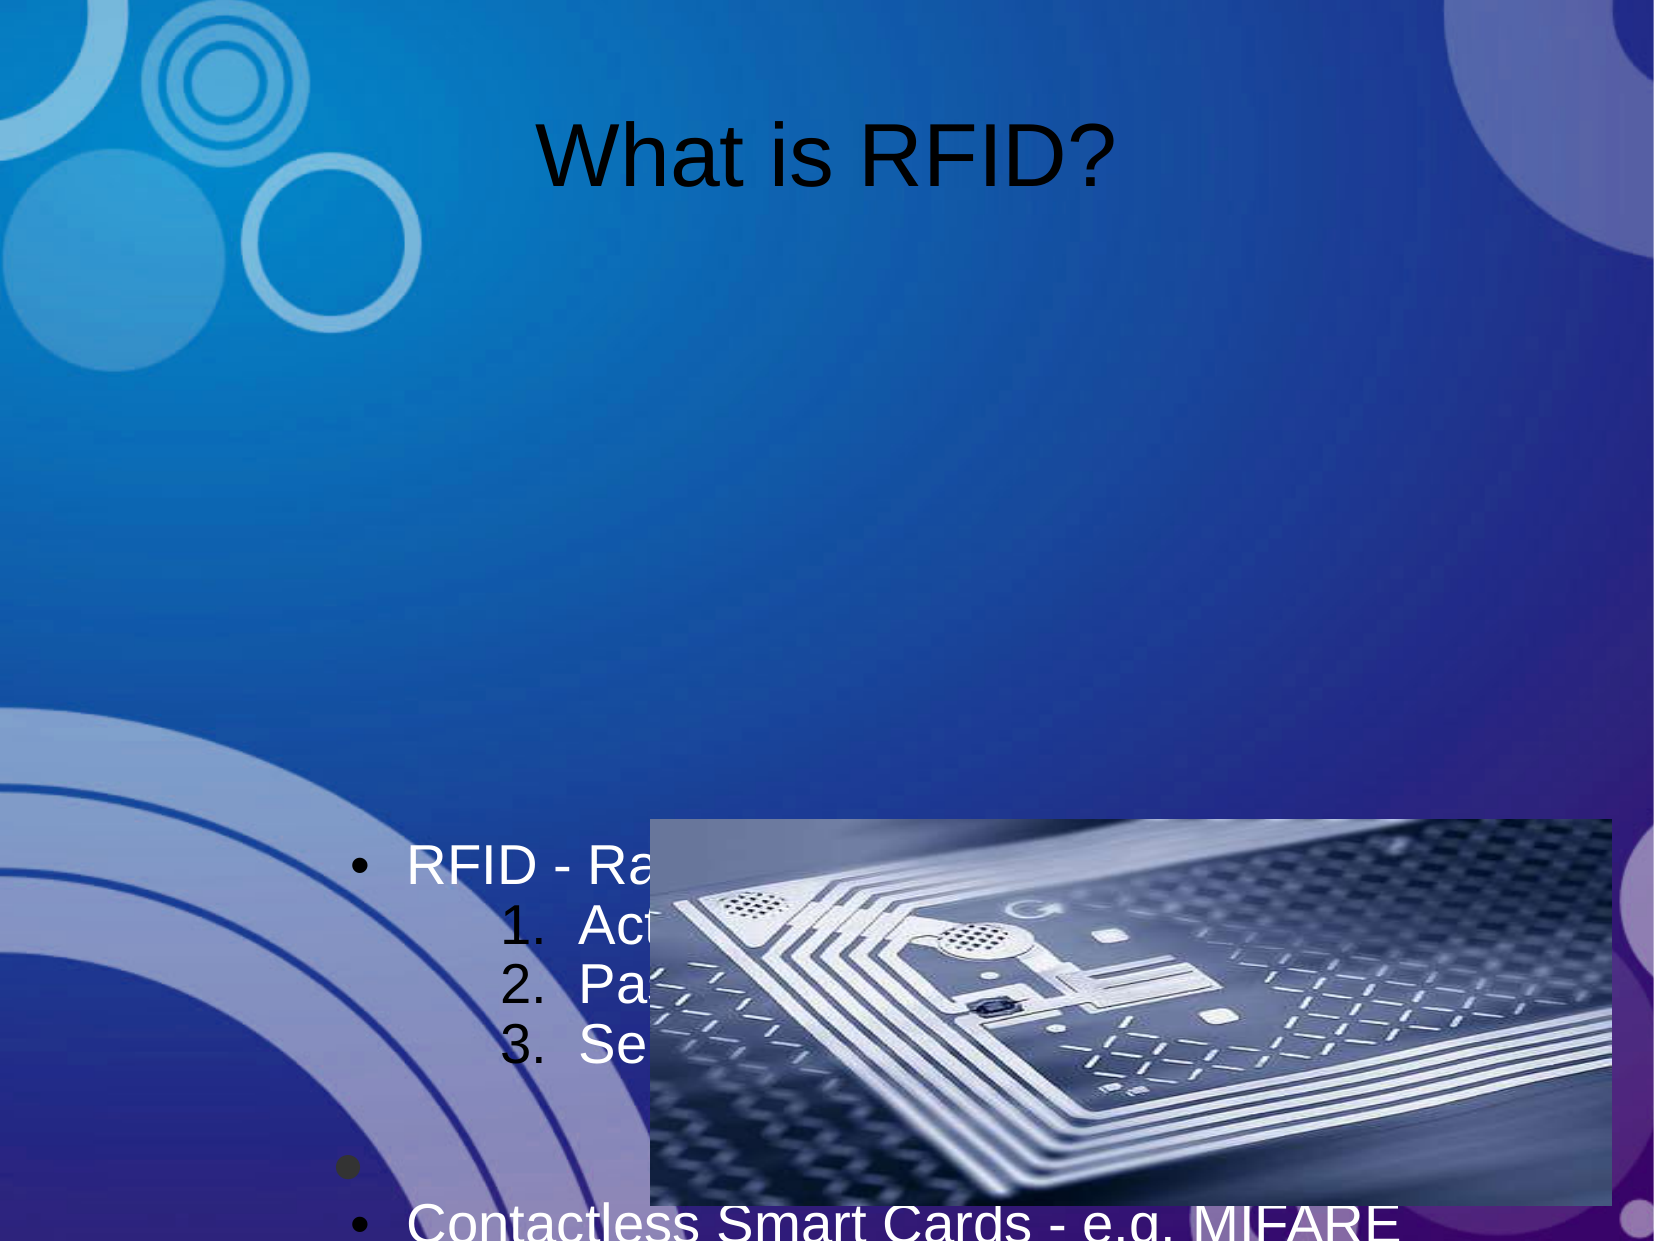

# What is RFID?
RFID - Radio Frequency Identification
  Active
  Passive
  Semi-active
Contactless Smart Cards - e.g. MIFARE
Memory
Processor
Antenna